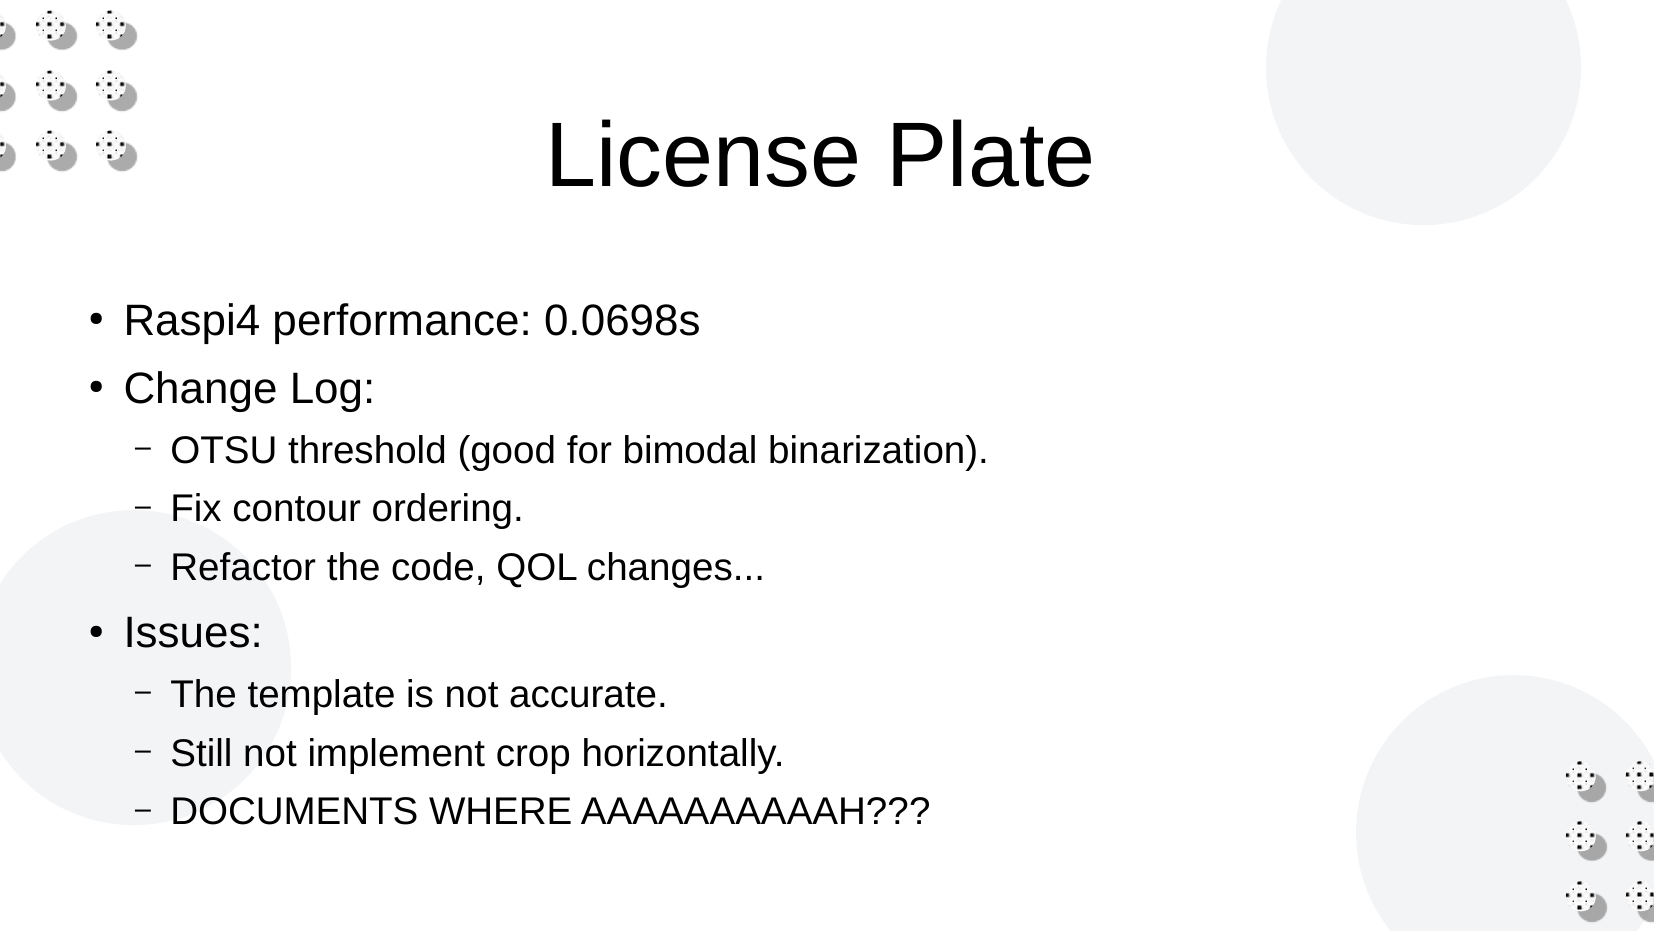

# License Plate
Raspi4 performance: 0.0698s
Change Log:
OTSU threshold (good for bimodal binarization).
Fix contour ordering.
Refactor the code, QOL changes...
Issues:
The template is not accurate.
Still not implement crop horizontally.
DOCUMENTS WHERE AAAAAAAAAAH???